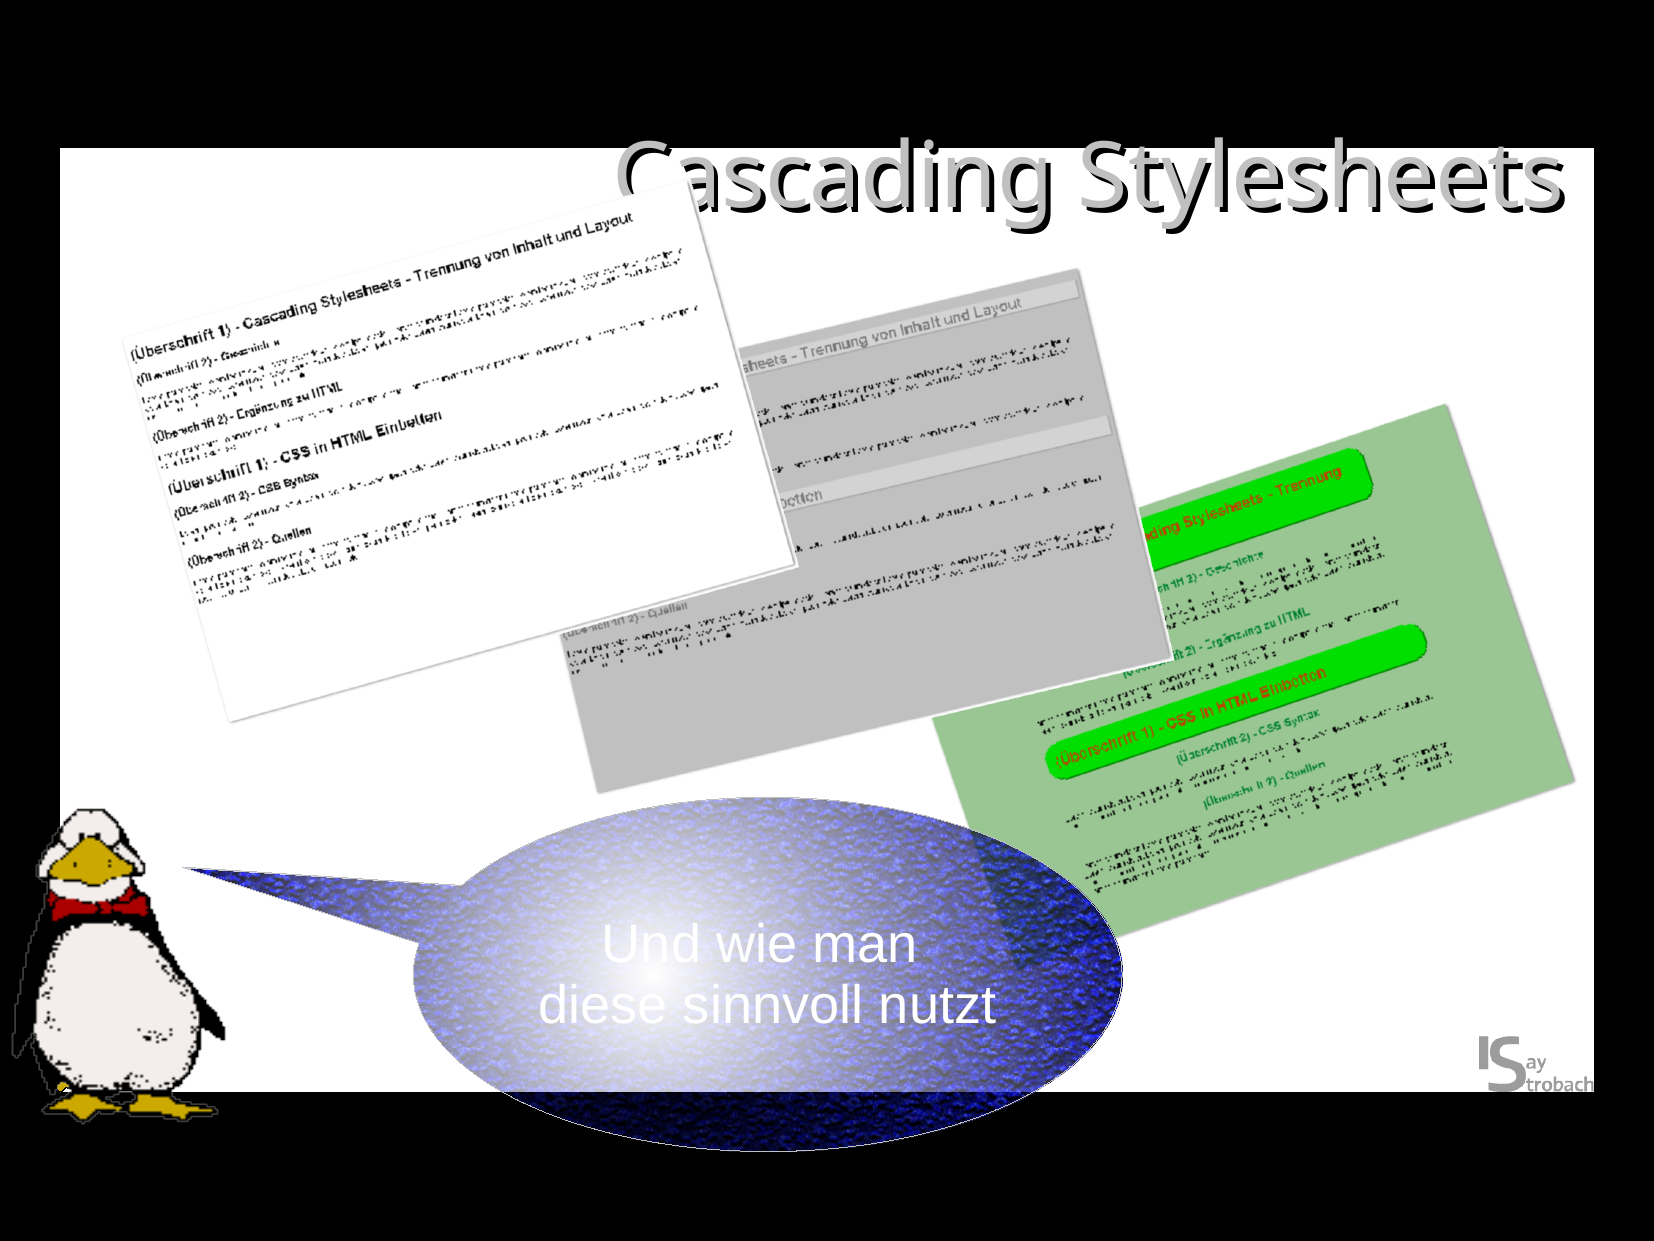

# Cascading Stylesheets
Und wie man
diese sinnvoll nutzt